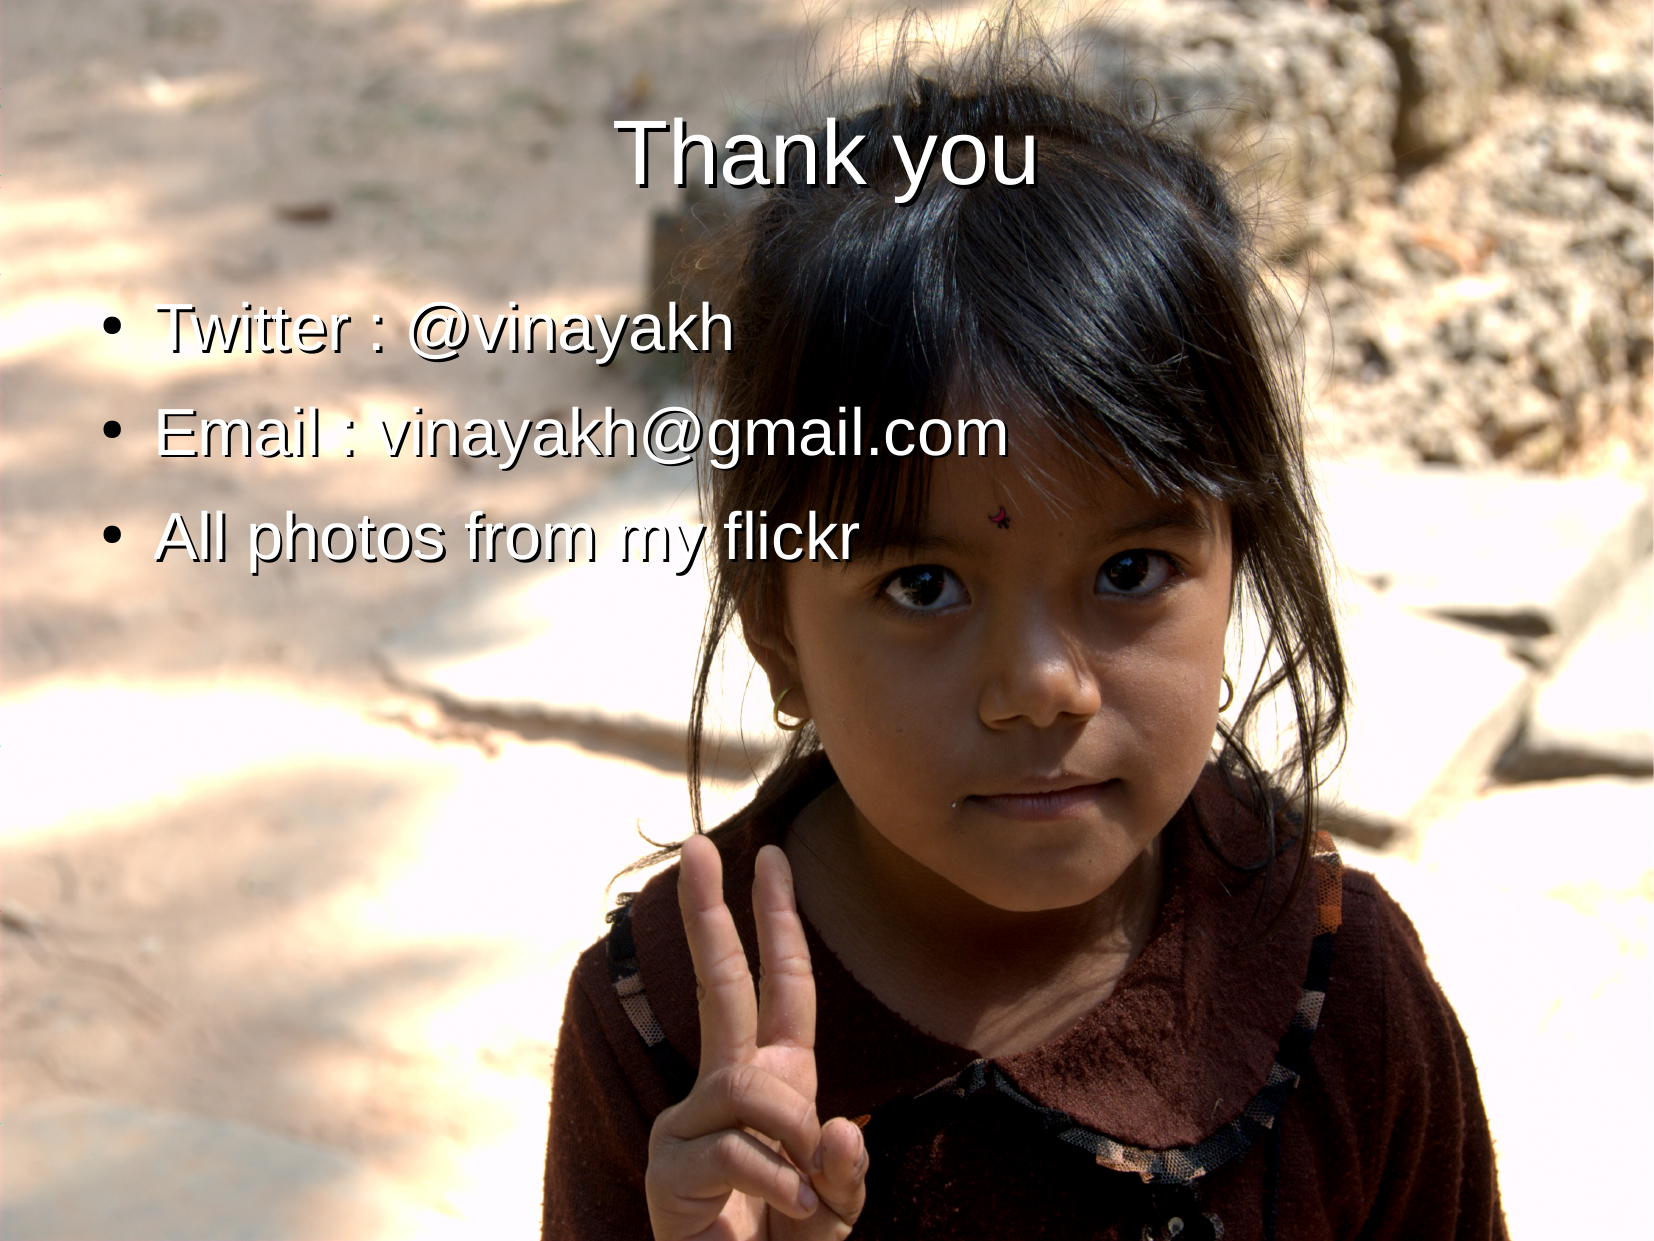

# Thank you
Twitter : @vinayakh
Email : vinayakh@gmail.com
All photos from my flickr